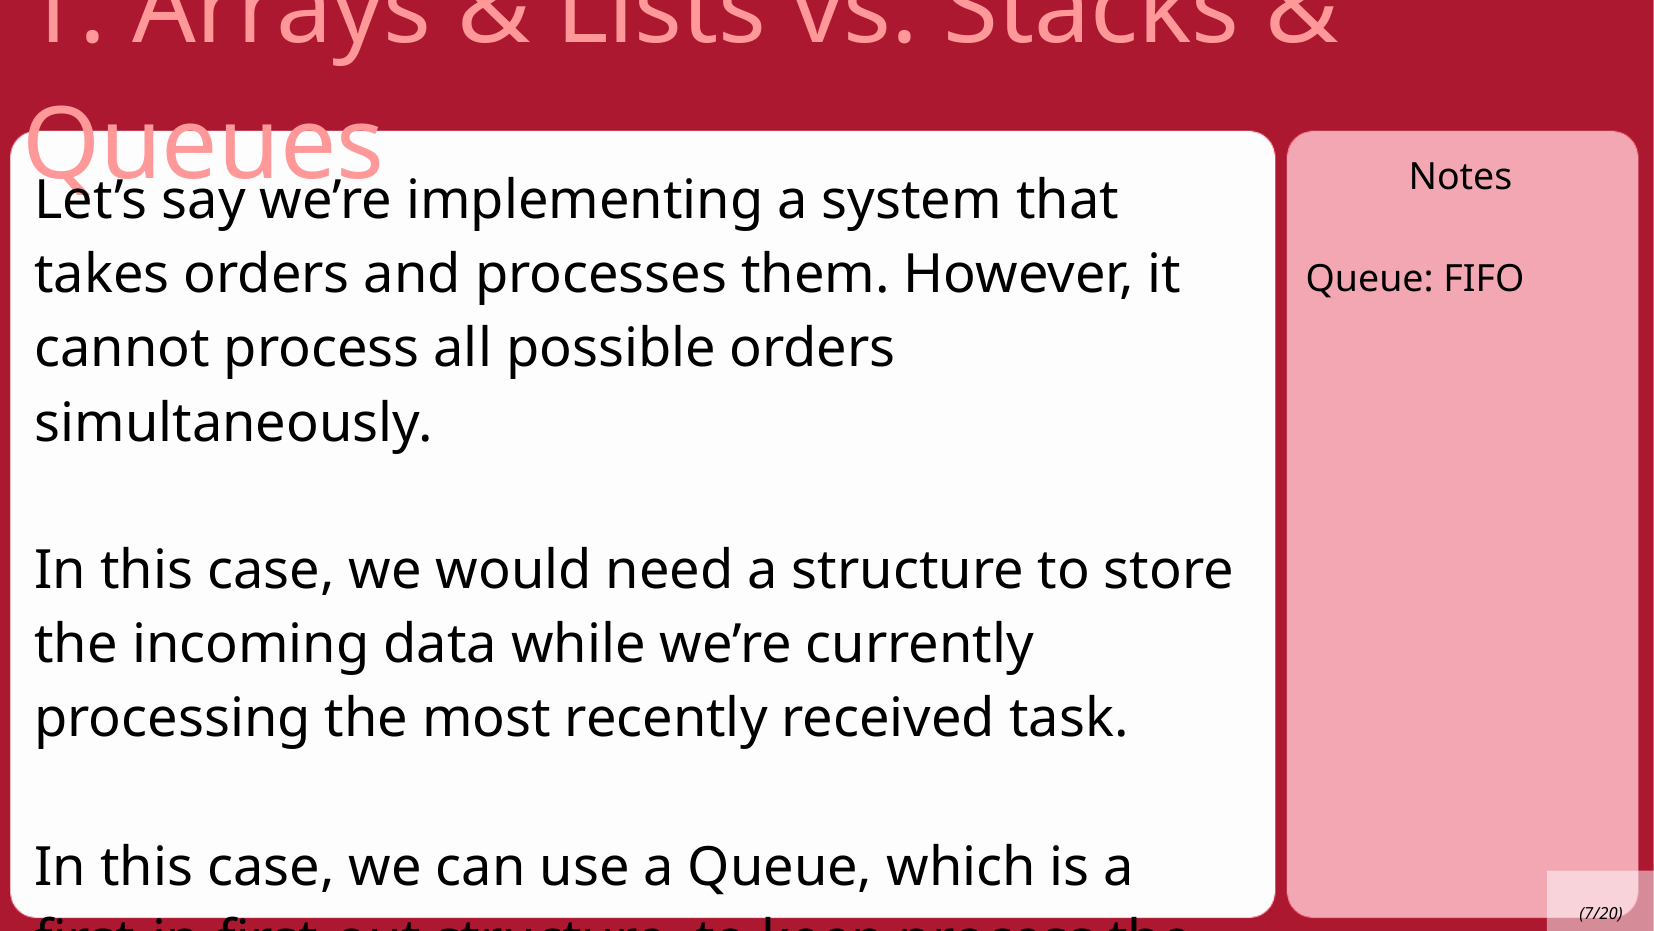

# 1. Arrays & Lists vs. Stacks & Queues
Notes
Queue: FIFO
Let’s say we’re implementing a system that takes orders and processes them. However, it cannot process all possible orders simultaneously.
In this case, we would need a structure to store the incoming data while we’re currently processing the most recently received task.
In this case, we can use a Queue, which is a first-in-first-out structure, to keep process the jobs in the order that they are received in.